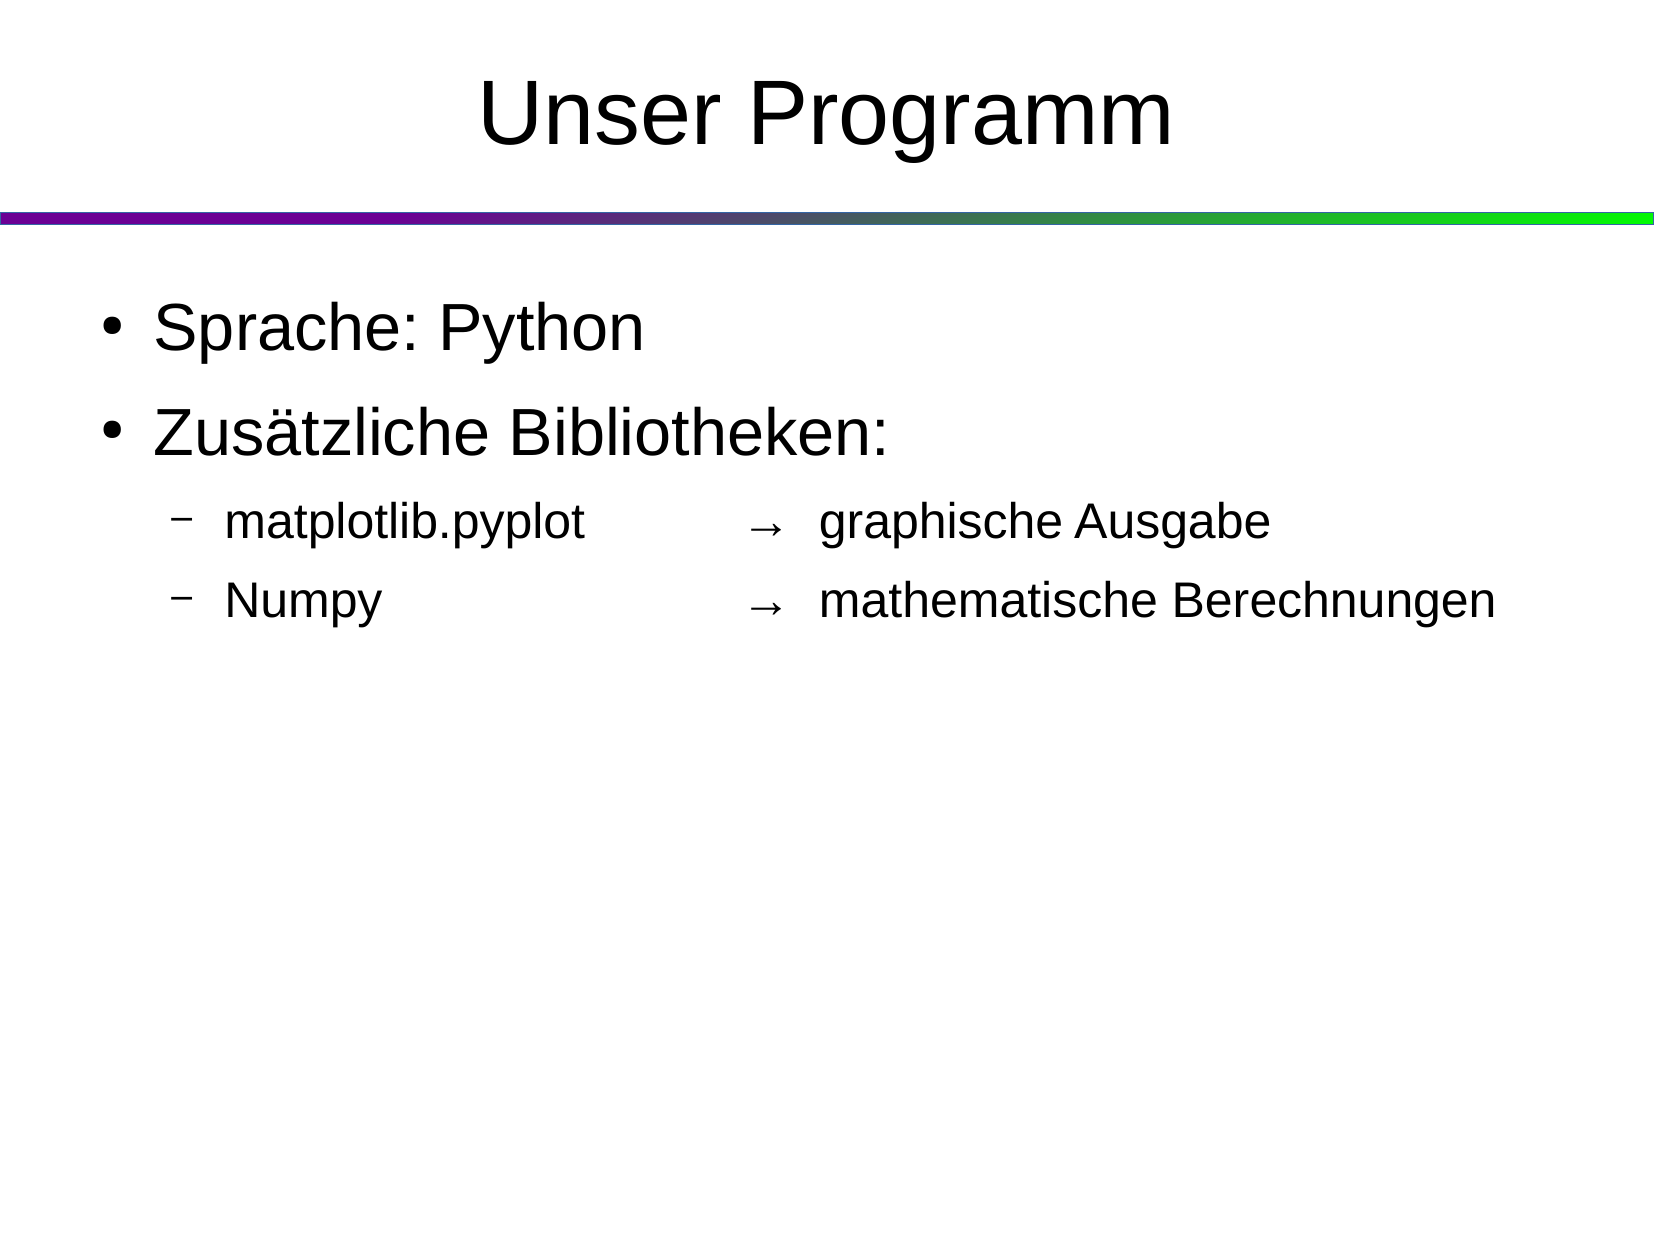

# Unser Programm
Sprache: Python
Zusätzliche Bibliotheken:
matplotlib.pyplot			→ graphische Ausgabe
Numpy					→ mathematische Berechnungen